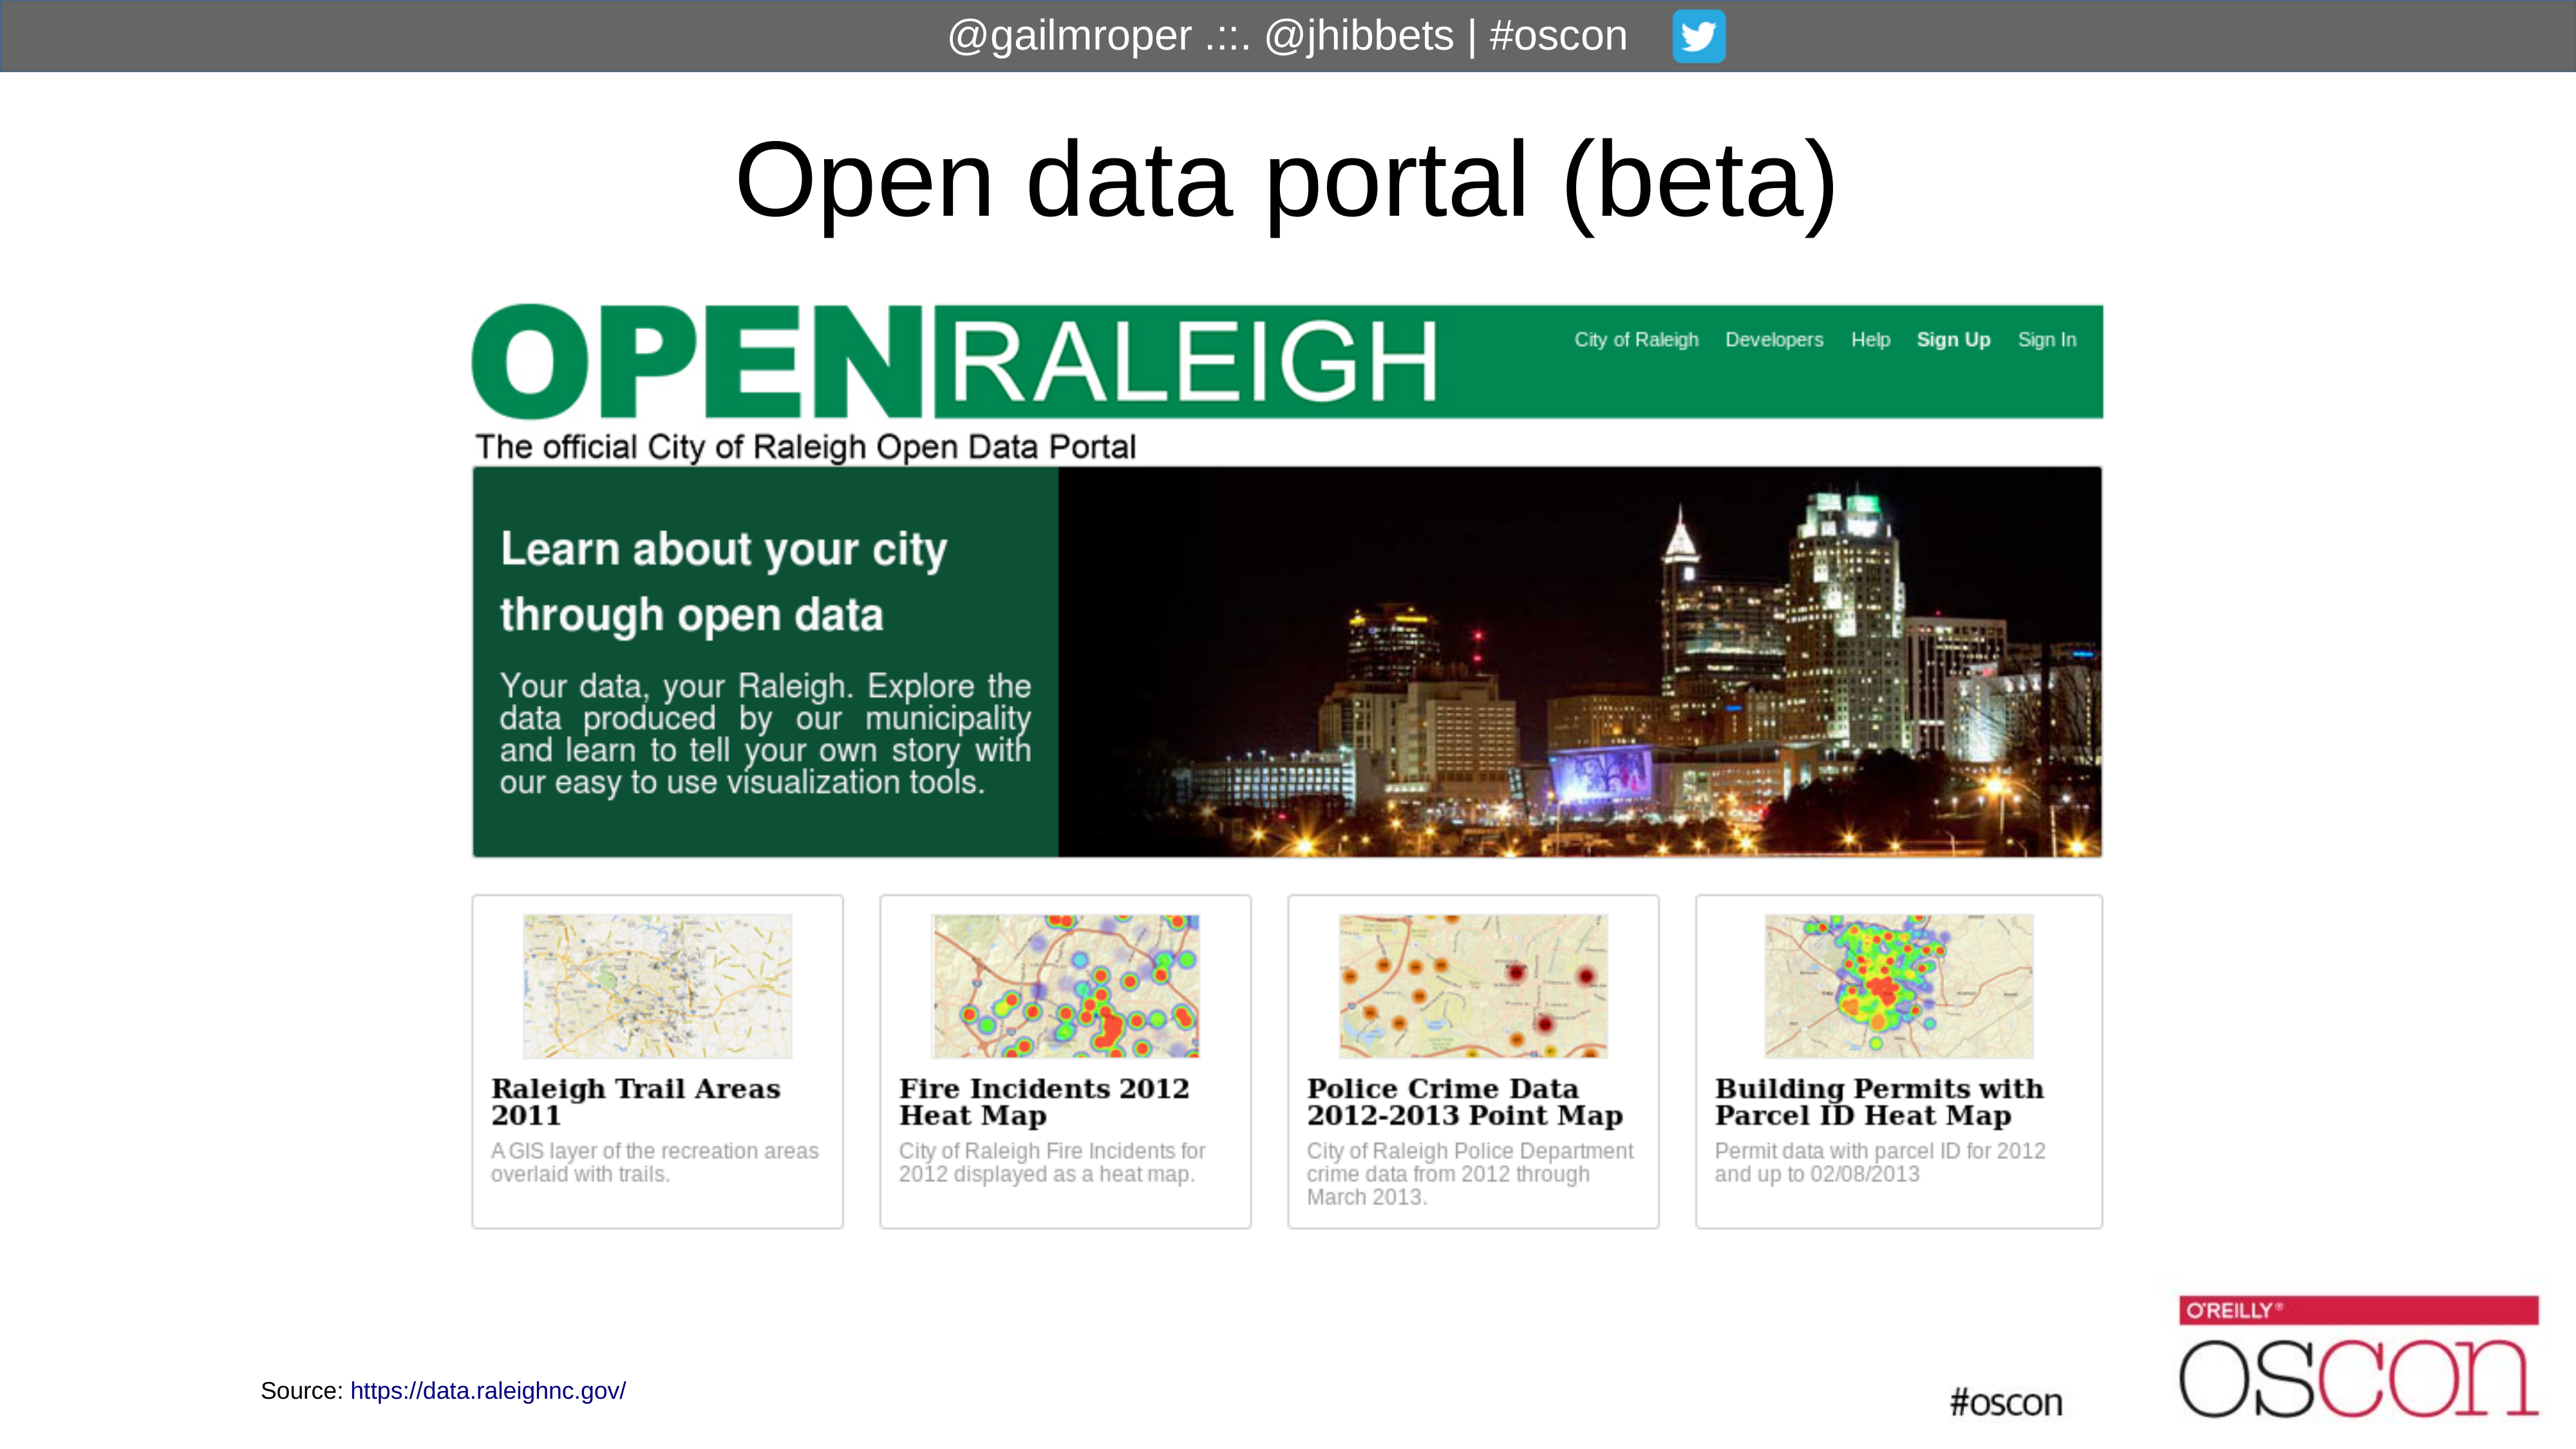

# Open data portal (beta)
Source: https://data.raleighnc.gov/